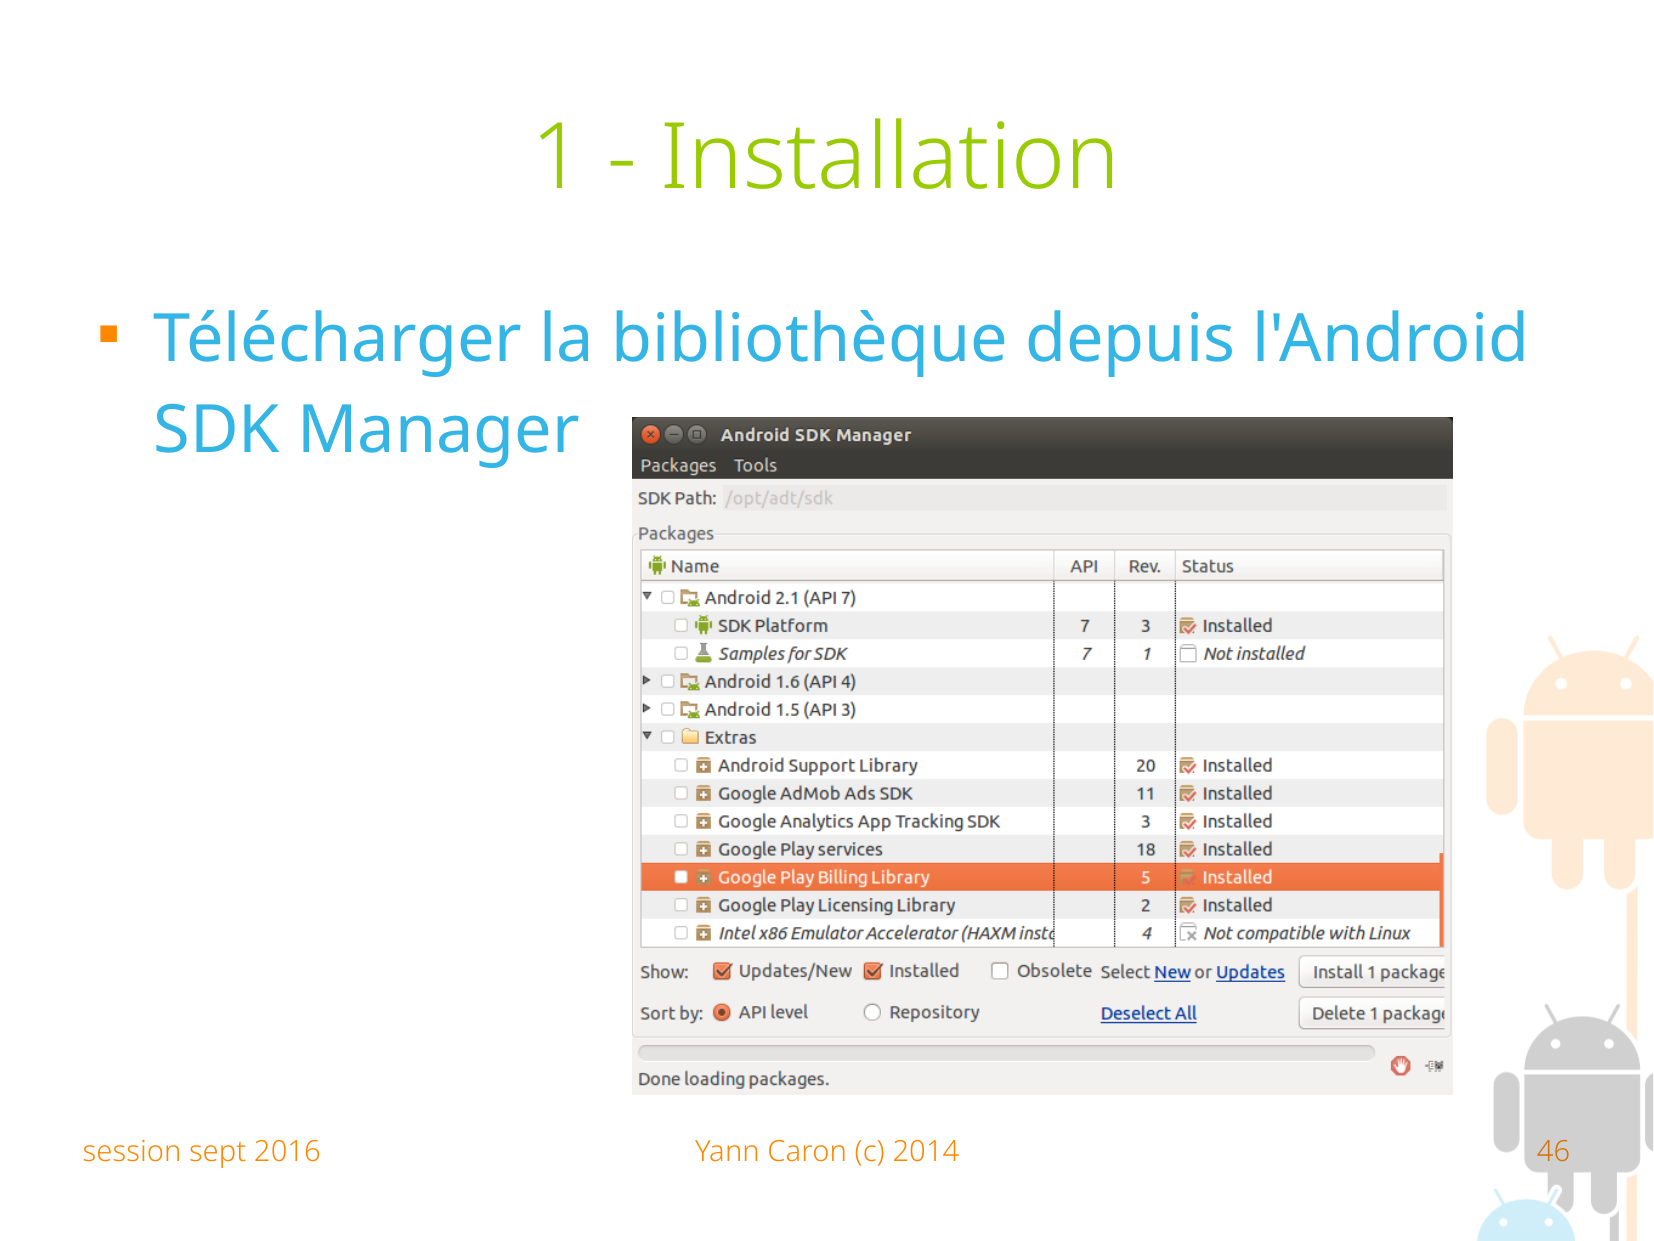

# 1 - Installation
Télécharger la bibliothèque depuis l'Android SDK Manager
session sept 2016
Yann Caron (c) 2014
46